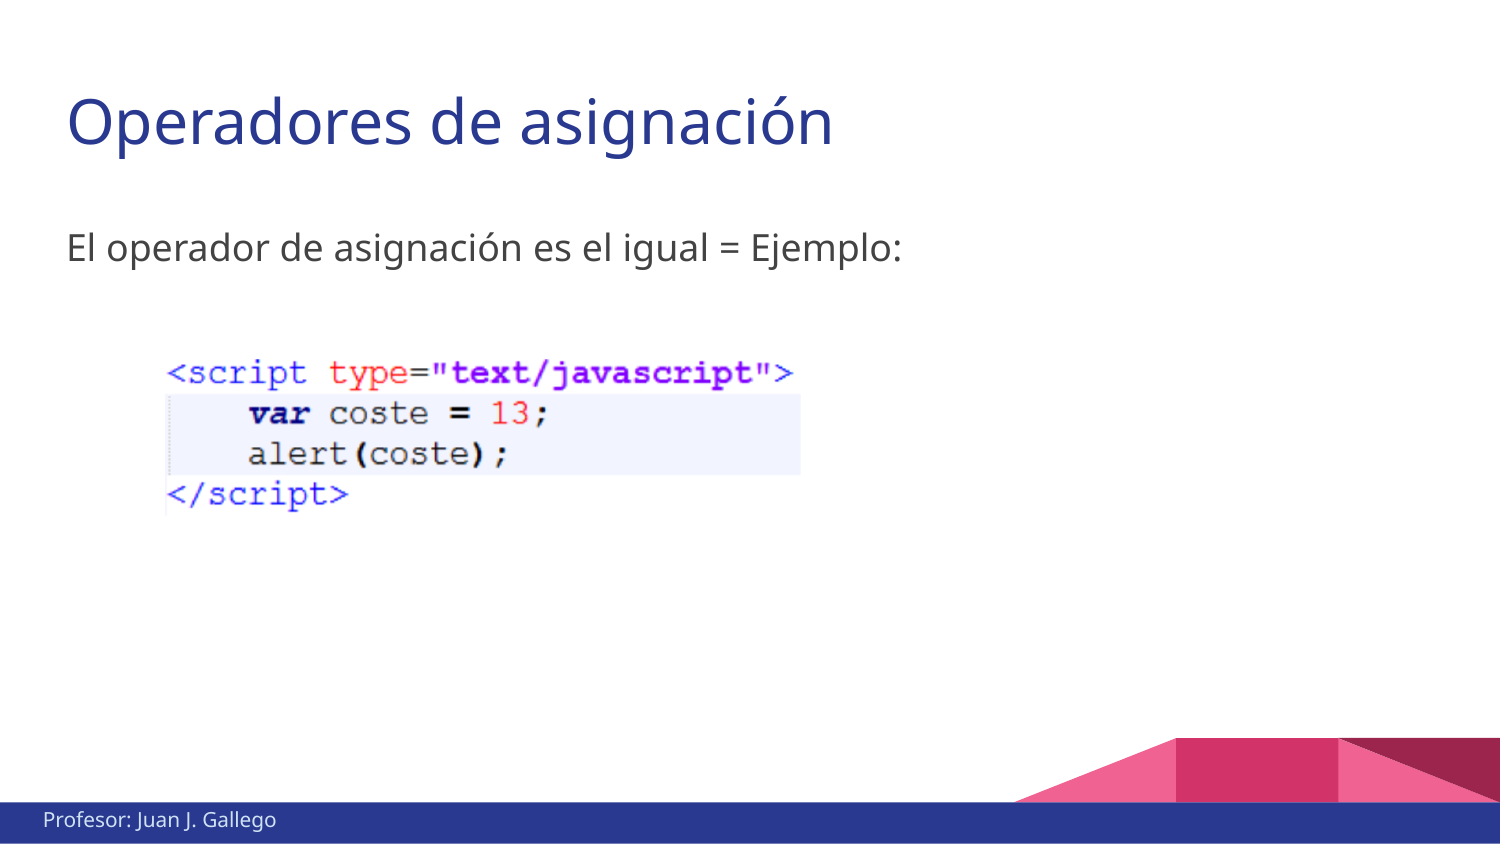

# Operadores de asignación
El operador de asignación es el igual = Ejemplo: